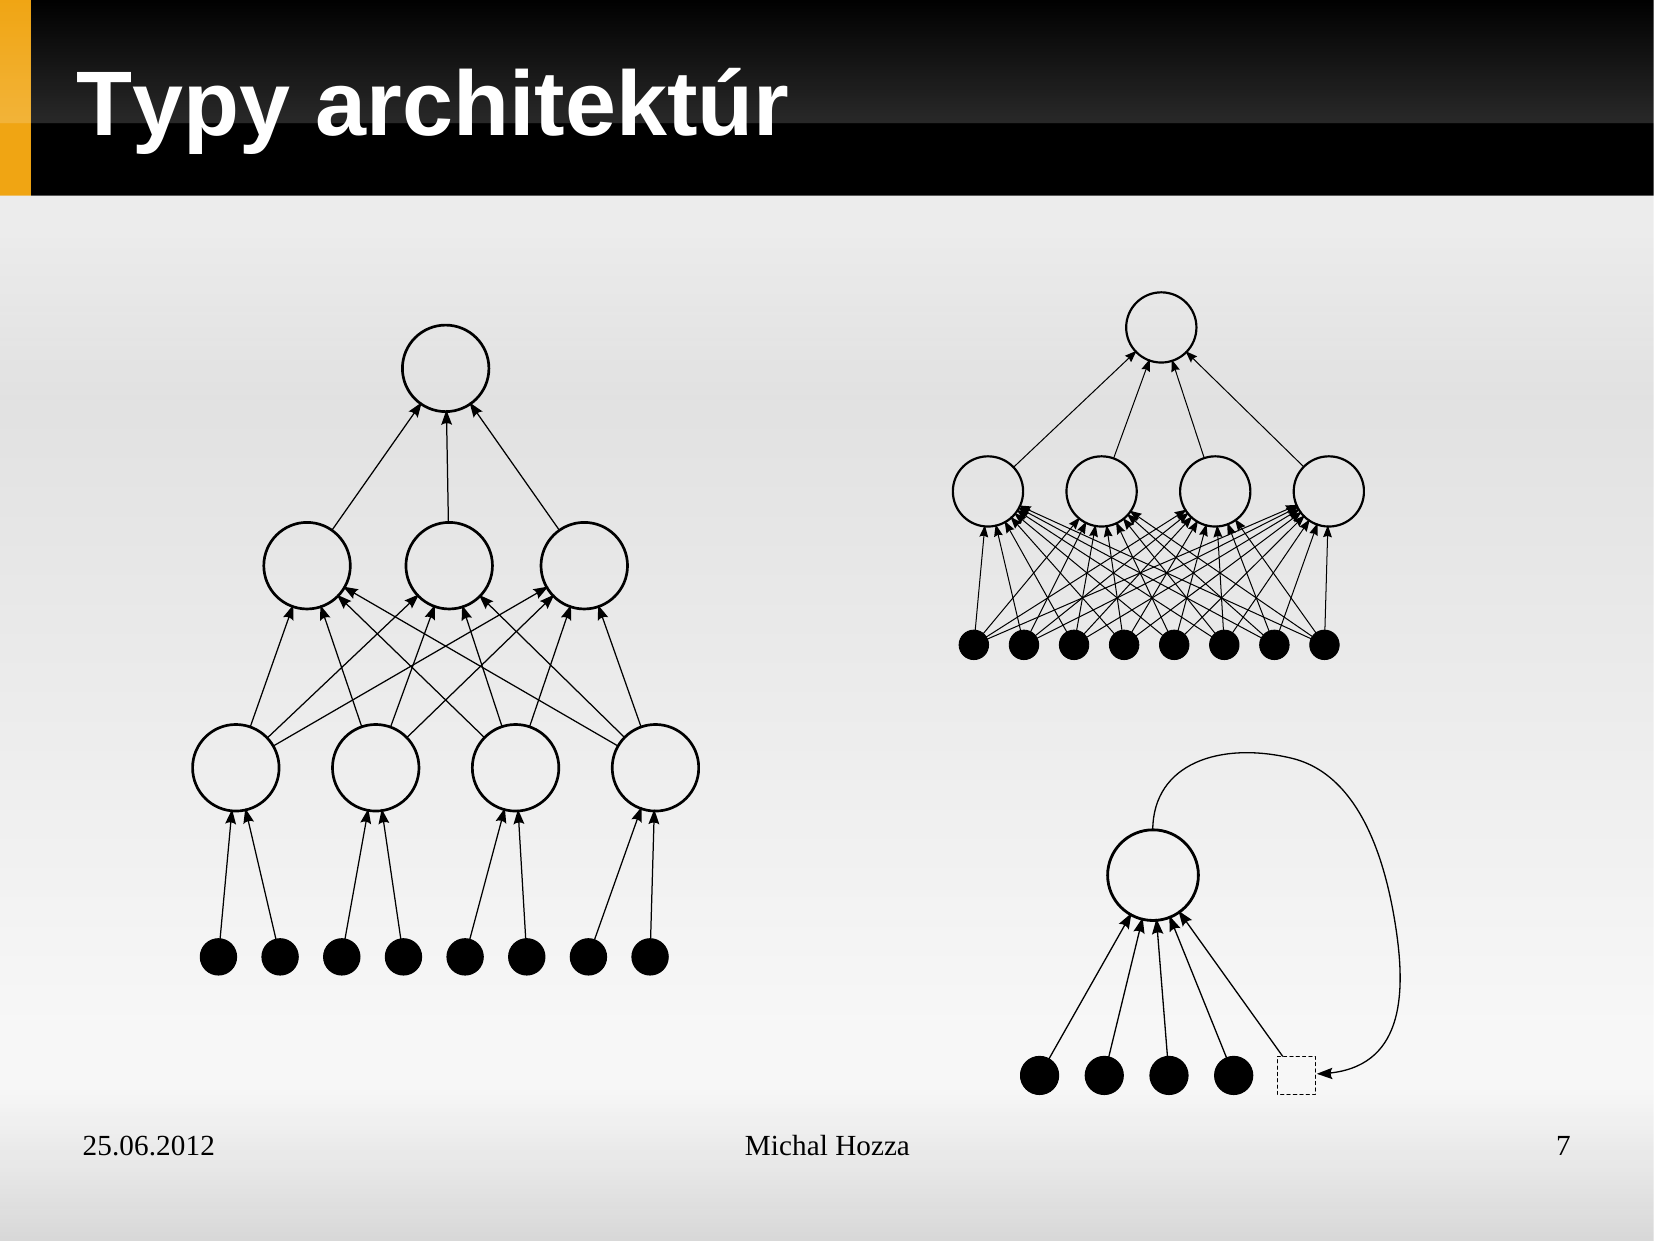

# Typy architektúr
25.06.2012
Michal Hozza
7